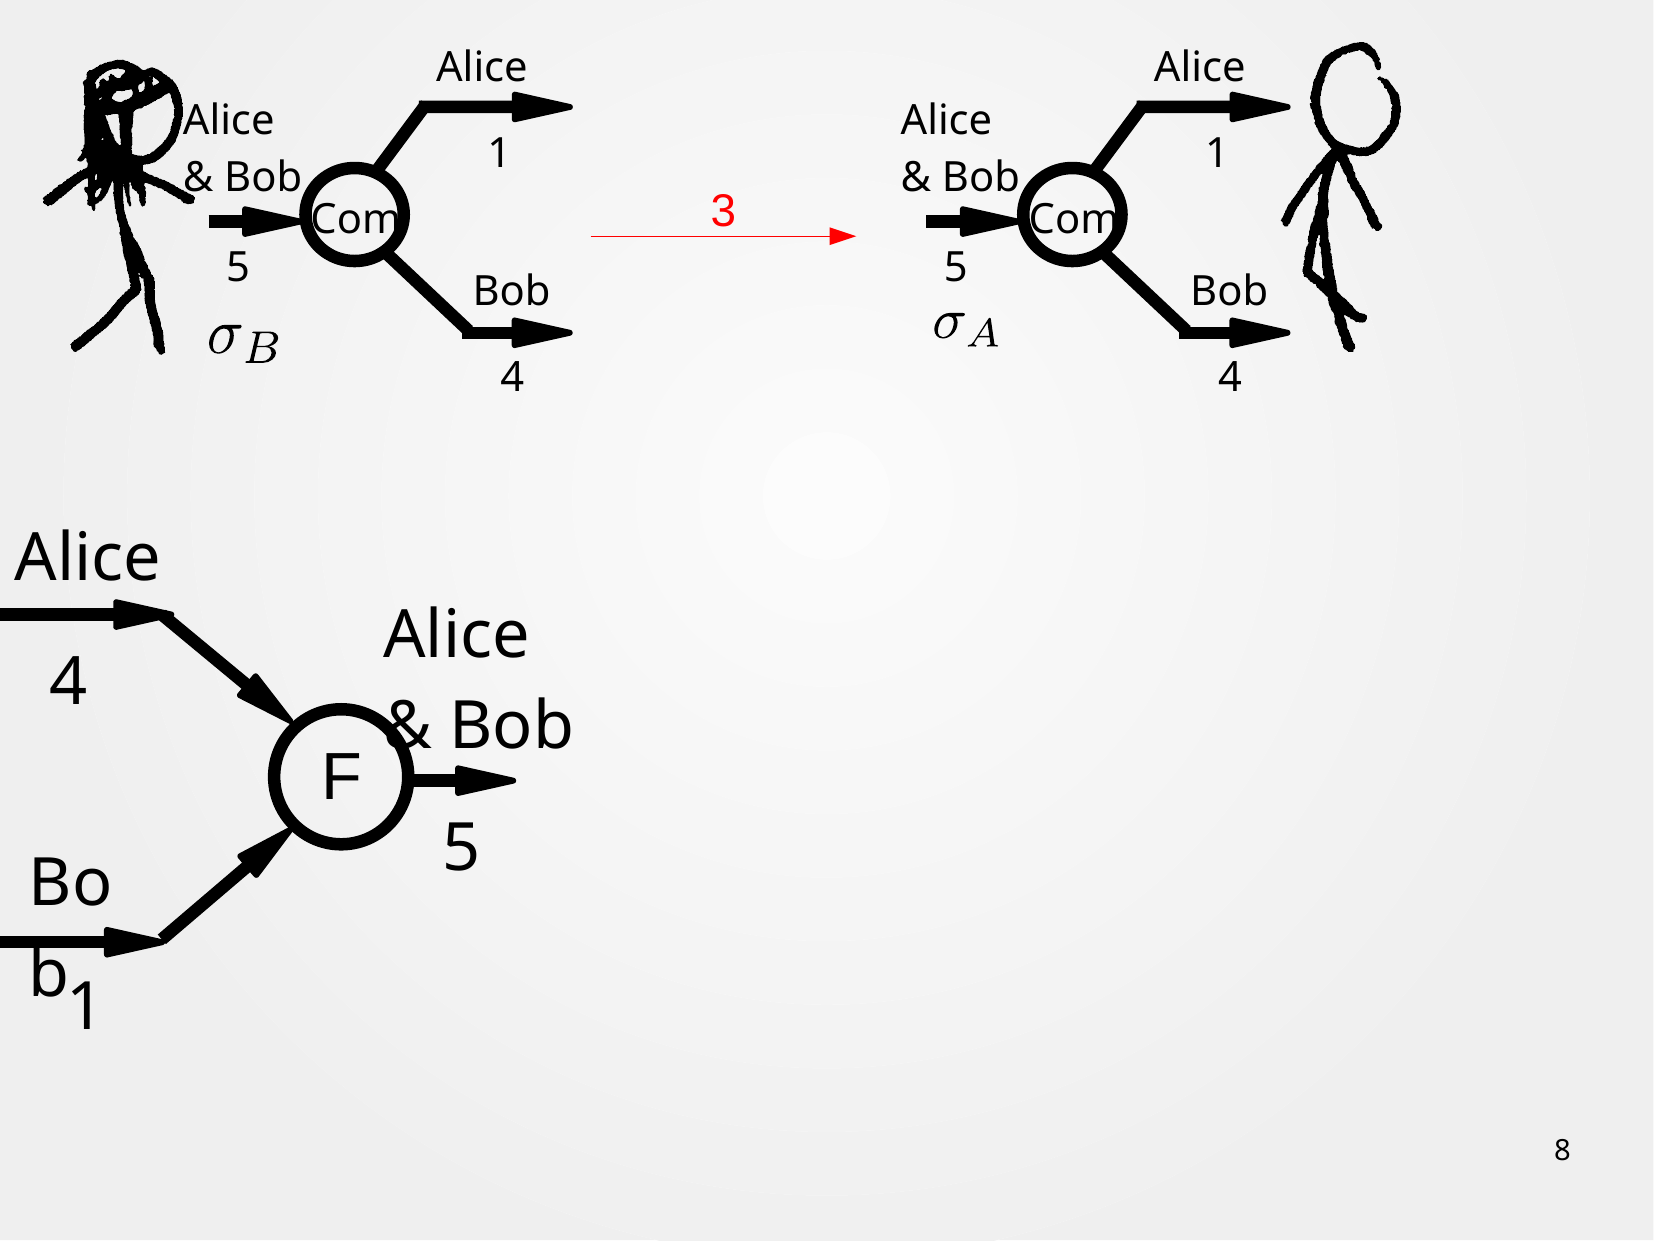

Alice
Alice
Alice
& Bob
Alice
& Bob
1
1
Com
Com
5
5
3
Bob
Bob
4
4
Alice
Alice
& Bob
4
F
5
Bob
1
8